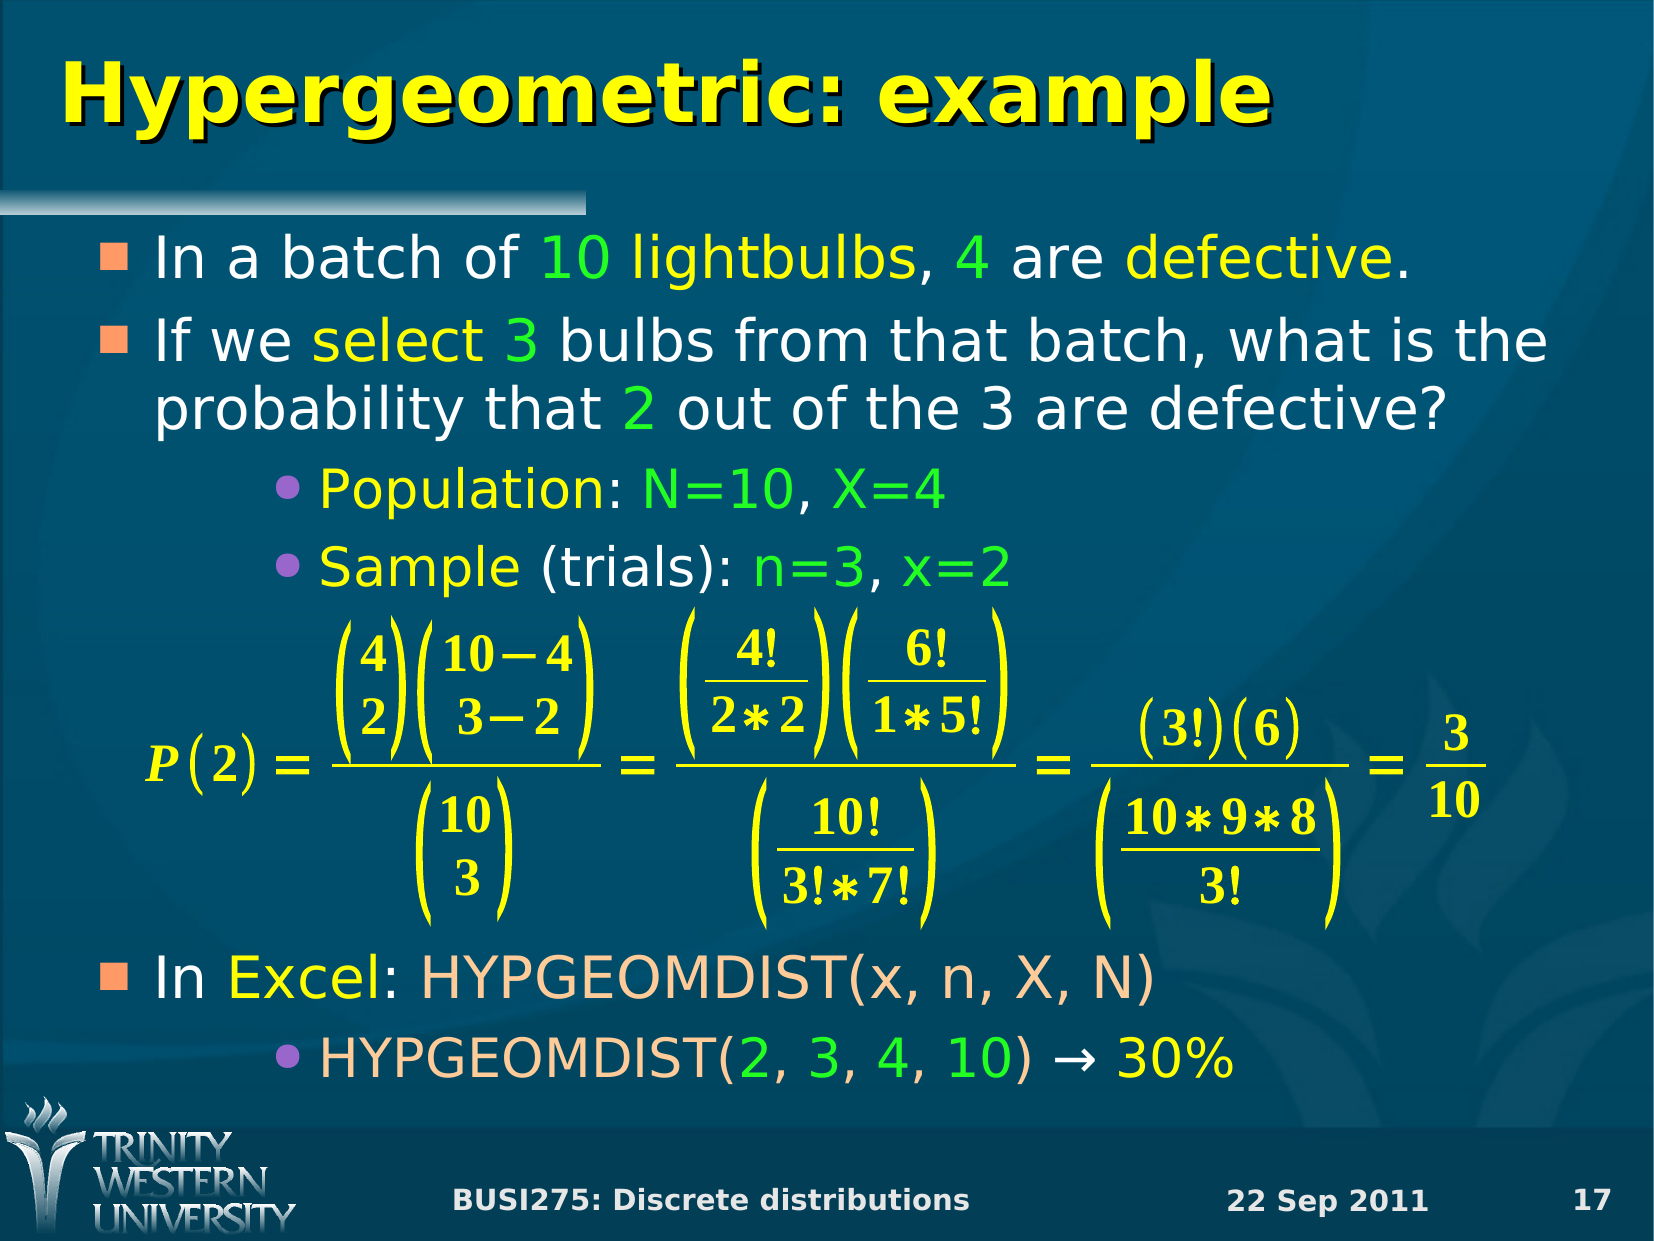

# Hypergeometric: example
In a batch of 10 lightbulbs, 4 are defective.
If we select 3 bulbs from that batch, what is the probability that 2 out of the 3 are defective?
Population: N=10, X=4
Sample (trials): n=3, x=2
In Excel: HYPGEOMDIST(x, n, X, N)
HYPGEOMDIST(2, 3, 4, 10) → 30%
BUSI275: Discrete distributions
22 Sep 2011
17